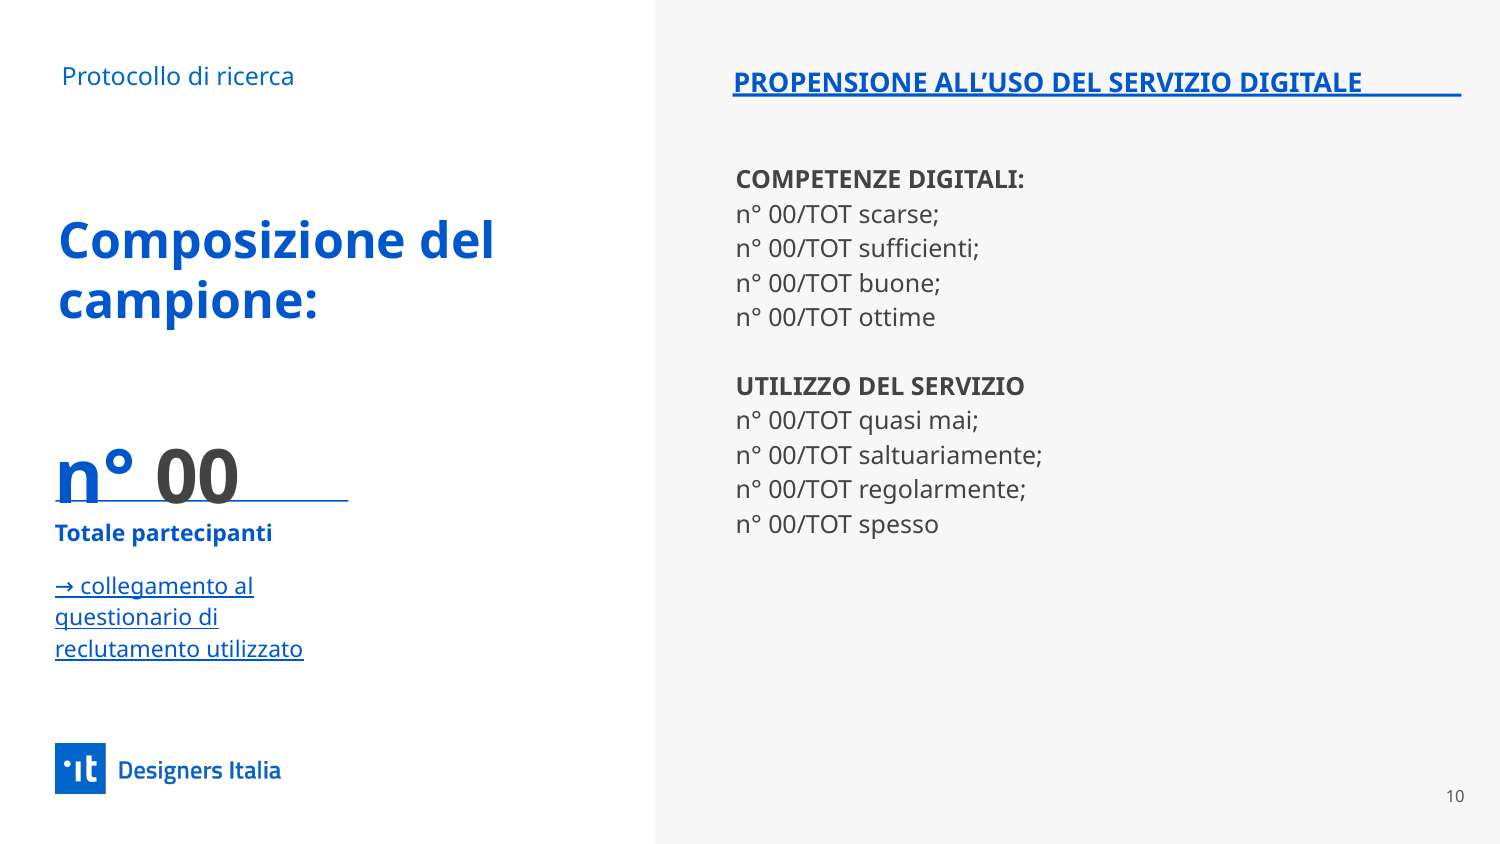

PROPENSIONE ALL’USO DEL SERVIZIO DIGITALE
Protocollo di ricerca
COMPETENZE DIGITALI:
n° 00/TOT scarse;
n° 00/TOT sufficienti;
n° 00/TOT buone;
n° 00/TOT ottime
UTILIZZO DEL SERVIZIO
n° 00/TOT quasi mai;
n° 00/TOT saltuariamente;
n° 00/TOT regolarmente;
n° 00/TOT spesso
Composizione del campione:
n° 00
Totale partecipanti
→ collegamento al questionario di reclutamento utilizzato